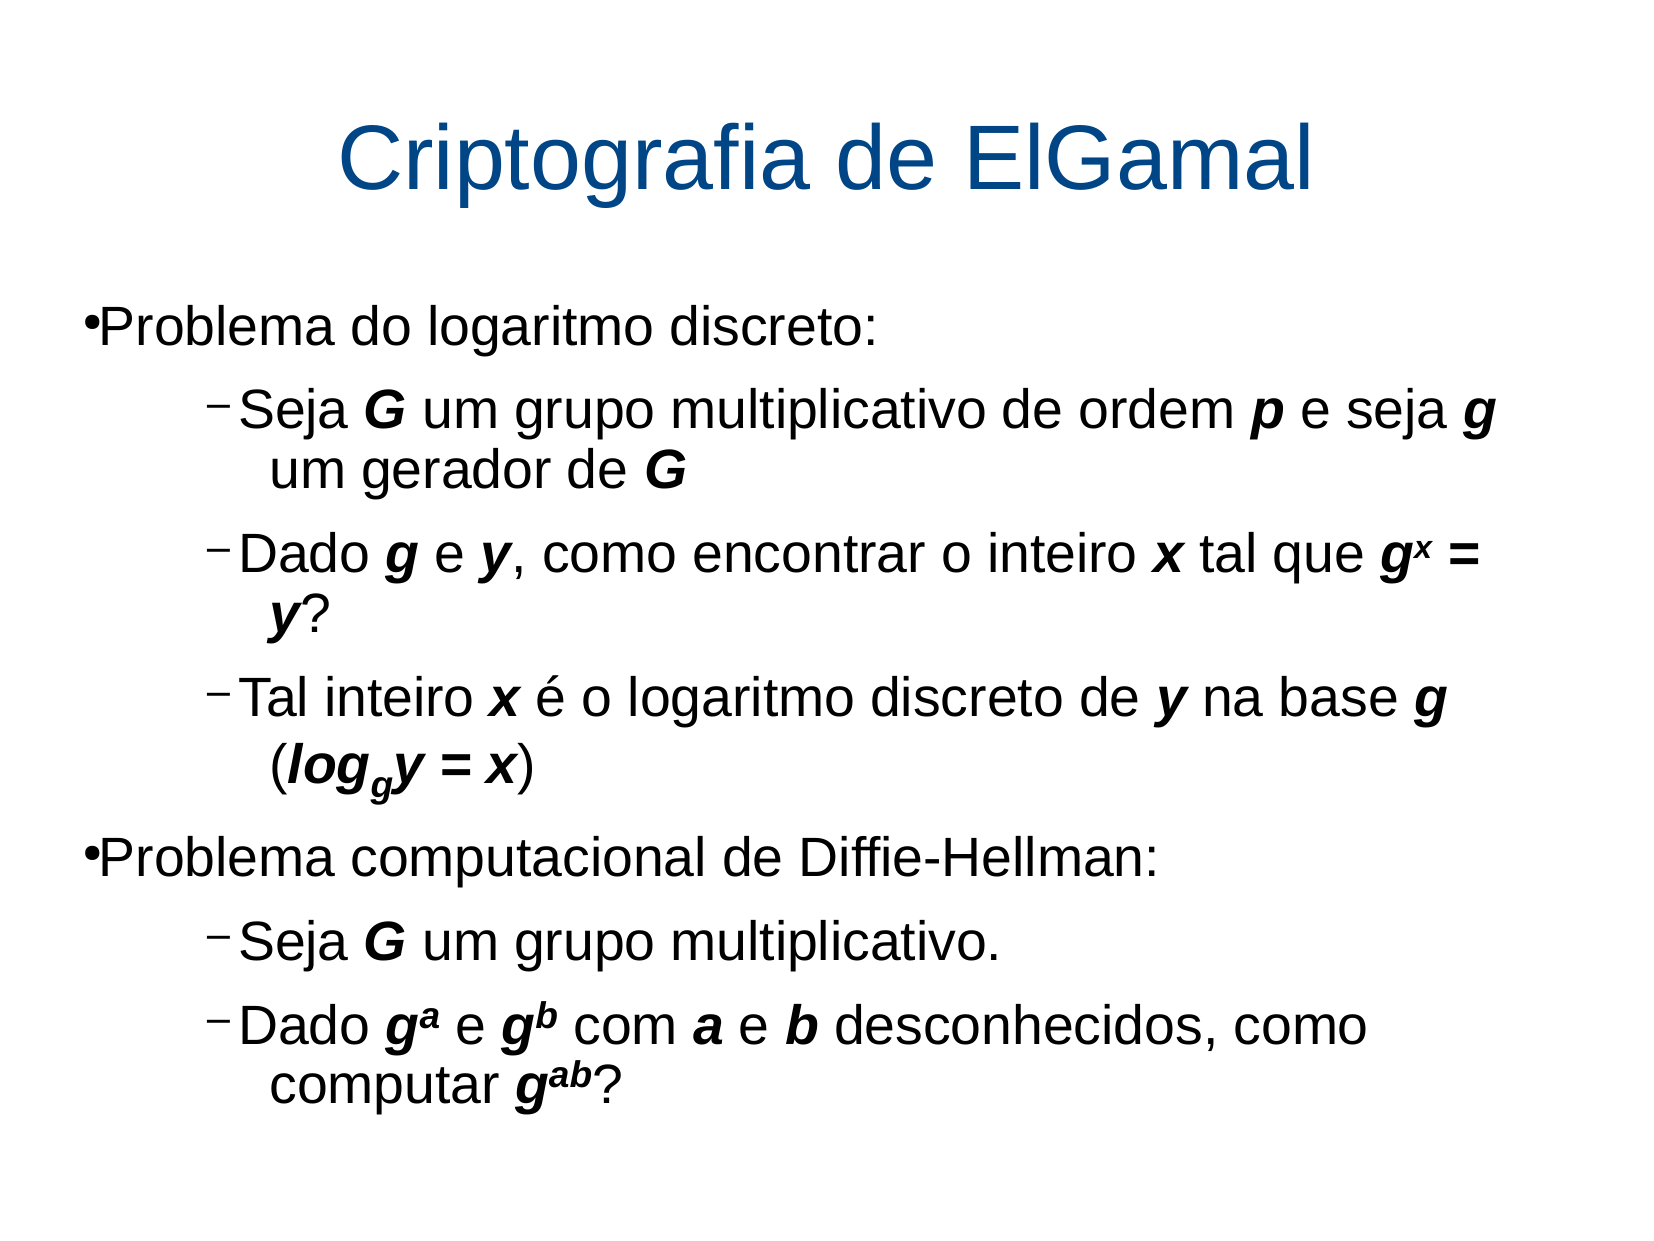

# Criptografia de ElGamal
Problema do logaritmo discreto:
Seja G um grupo multiplicativo de ordem p e seja g um gerador de G
Dado g e y, como encontrar o inteiro x tal que gx = y?
Tal inteiro x é o logaritmo discreto de y na base g (loggy = x)
Problema computacional de Diffie-Hellman:
Seja G um grupo multiplicativo.
Dado ga e gb com a e b desconhecidos, como computar gab?